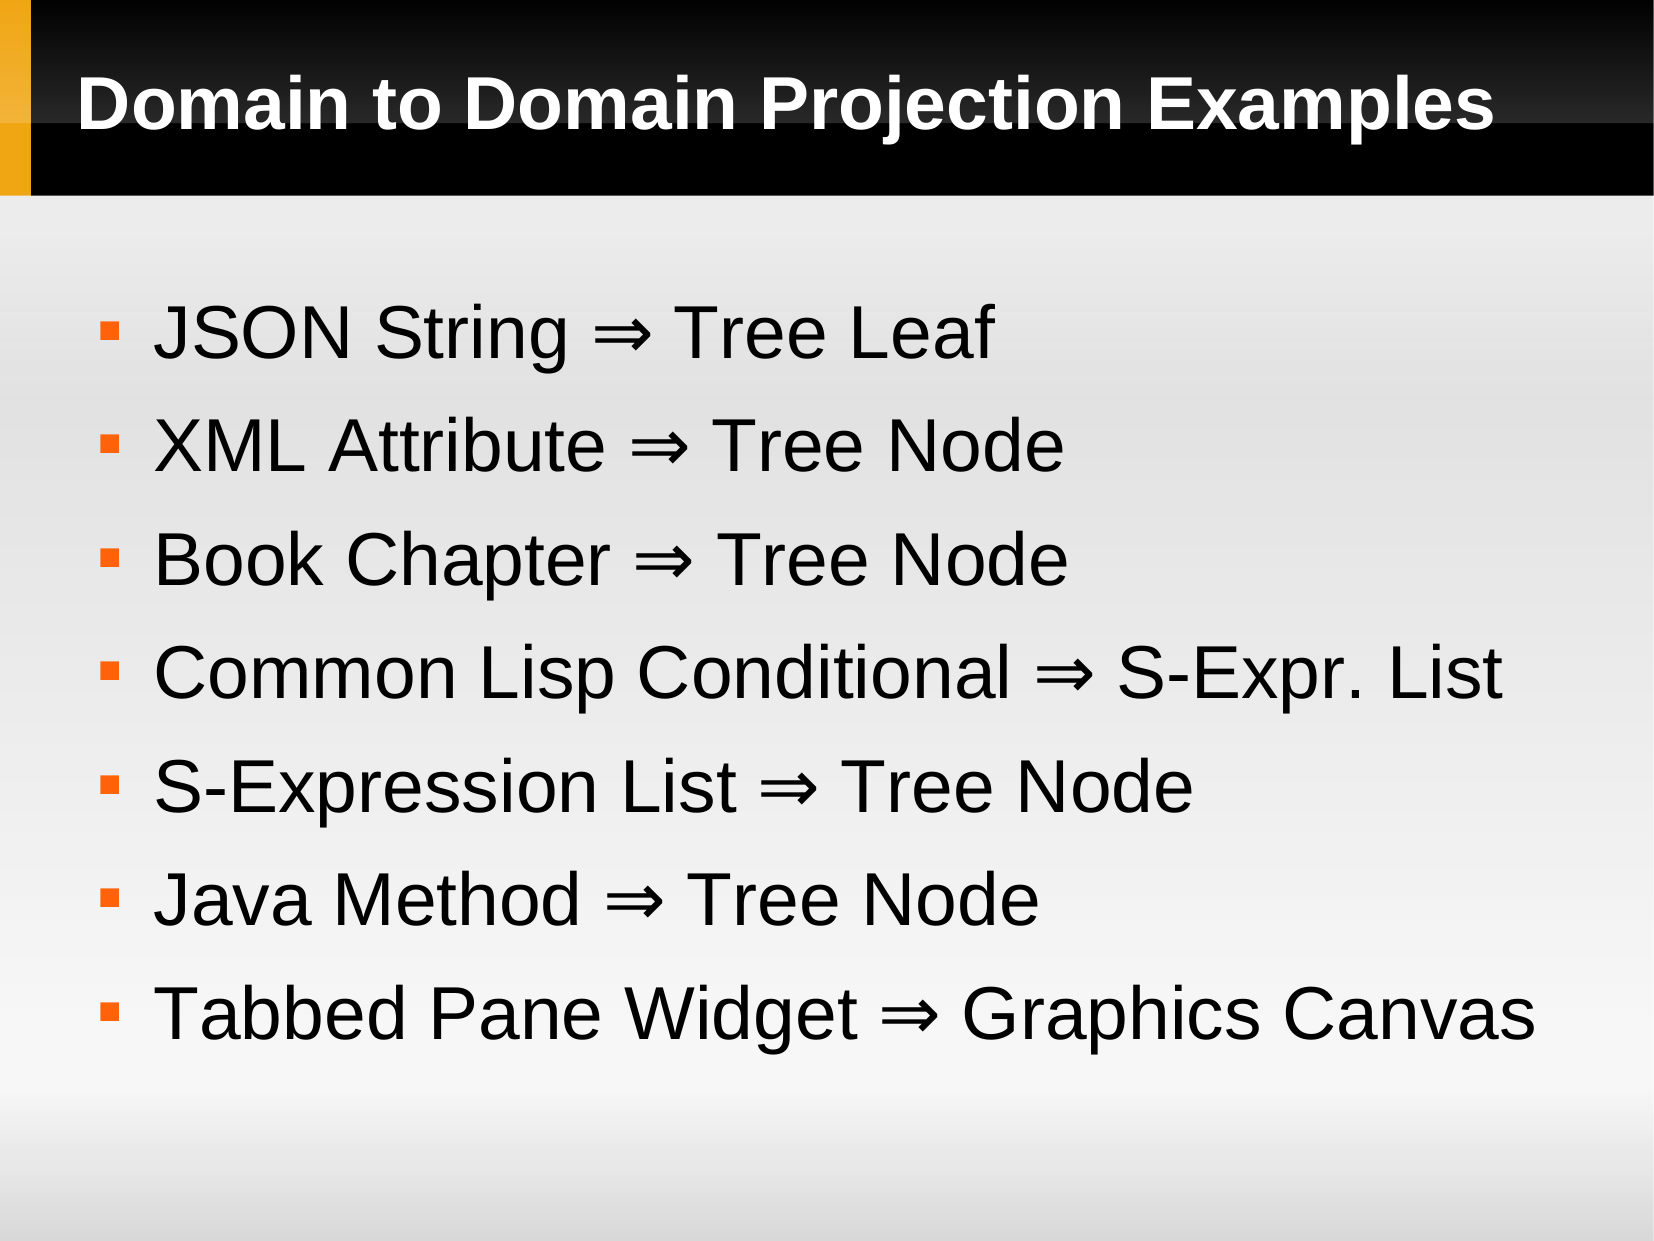

# Domain to Domain Projection Examples
JSON String ⇒ Tree Leaf
XML Attribute ⇒ Tree Node
Book Chapter ⇒ Tree Node
Common Lisp Conditional ⇒ S-Expr. List
S-Expression List ⇒ Tree Node
Java Method ⇒ Tree Node
Tabbed Pane Widget ⇒ Graphics Canvas